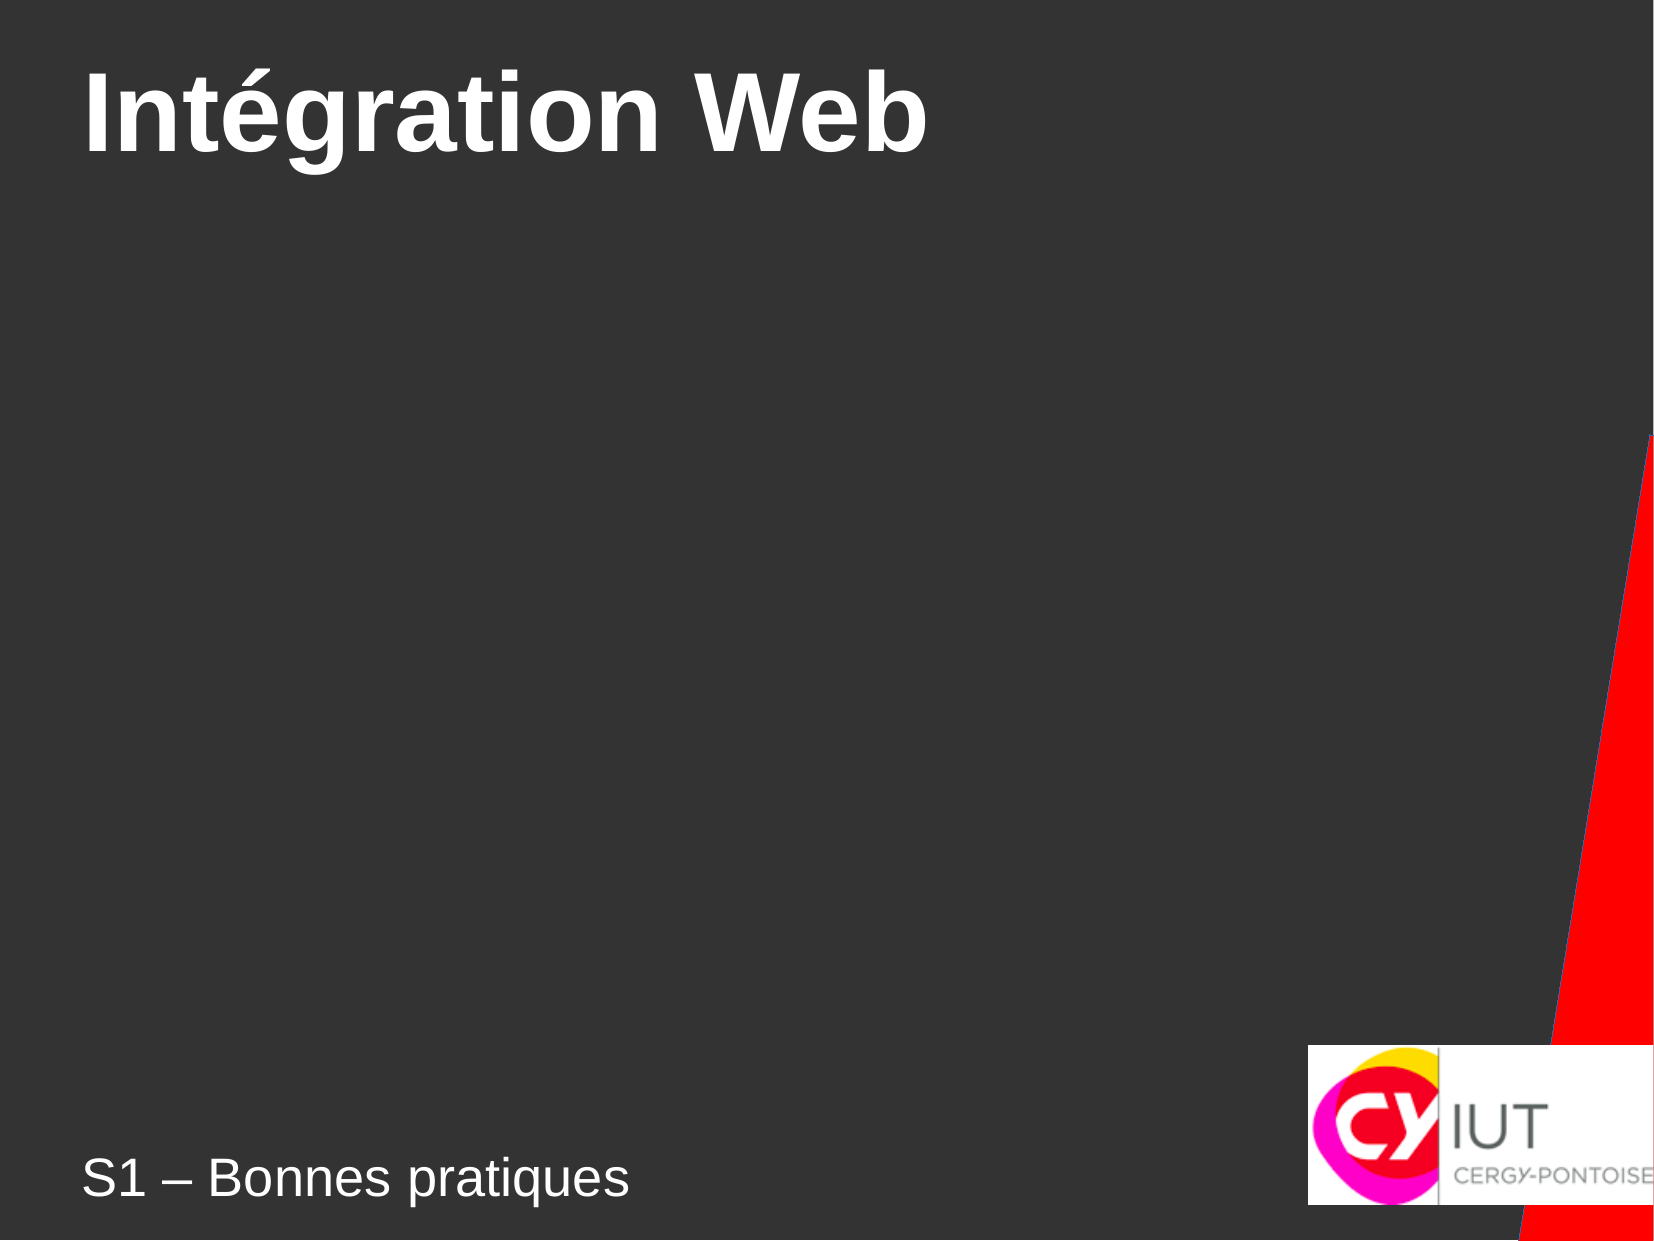

# Intégration Web
S1 – Bonnes pratiques